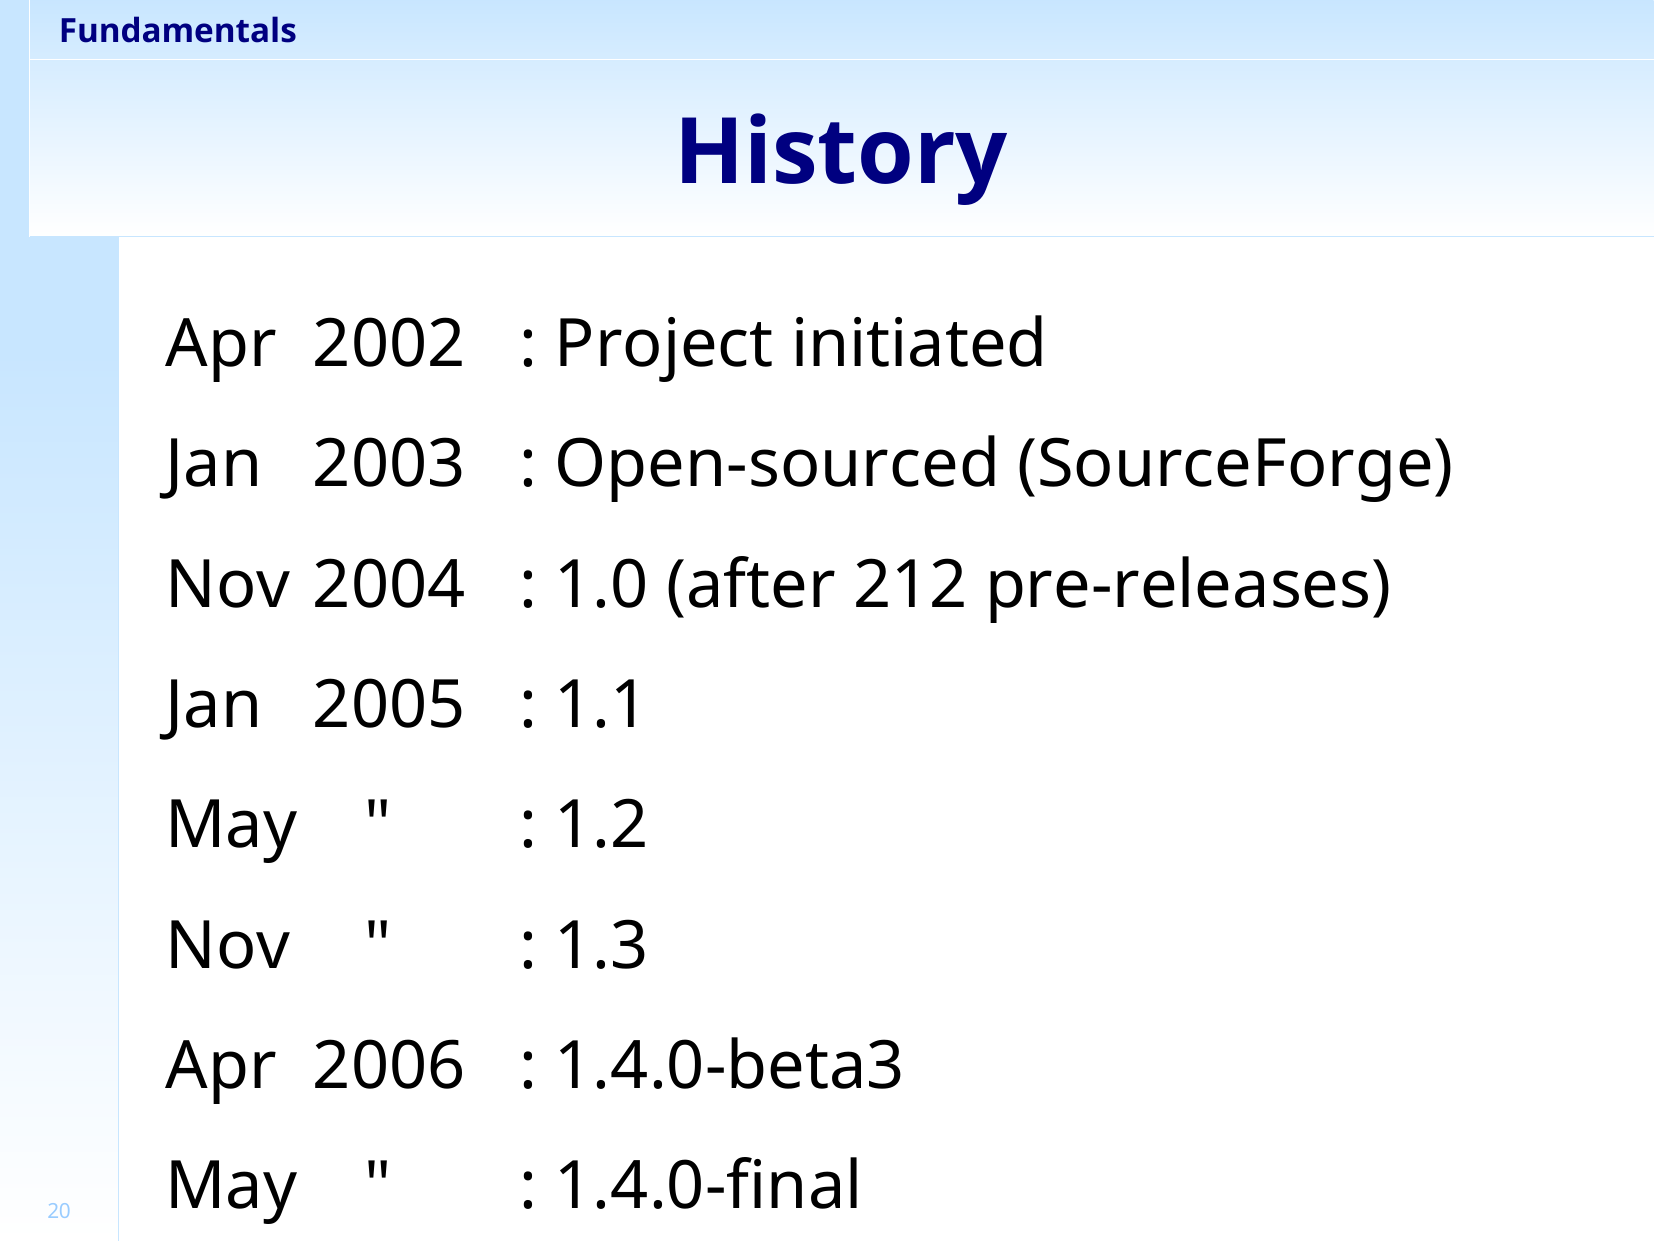

Fundamentals
# History
Apr
Jan
Nov
Jan
May
Nov
Apr
May
2002
2003
2004
2005
 "
 "
2006
 "
: Project initiated
: Open-sourced (SourceForge)
: 1.0 (after 212 pre-releases)
: 1.1
: 1.2
: 1.3
: 1.4.0-beta3
: 1.4.0-final